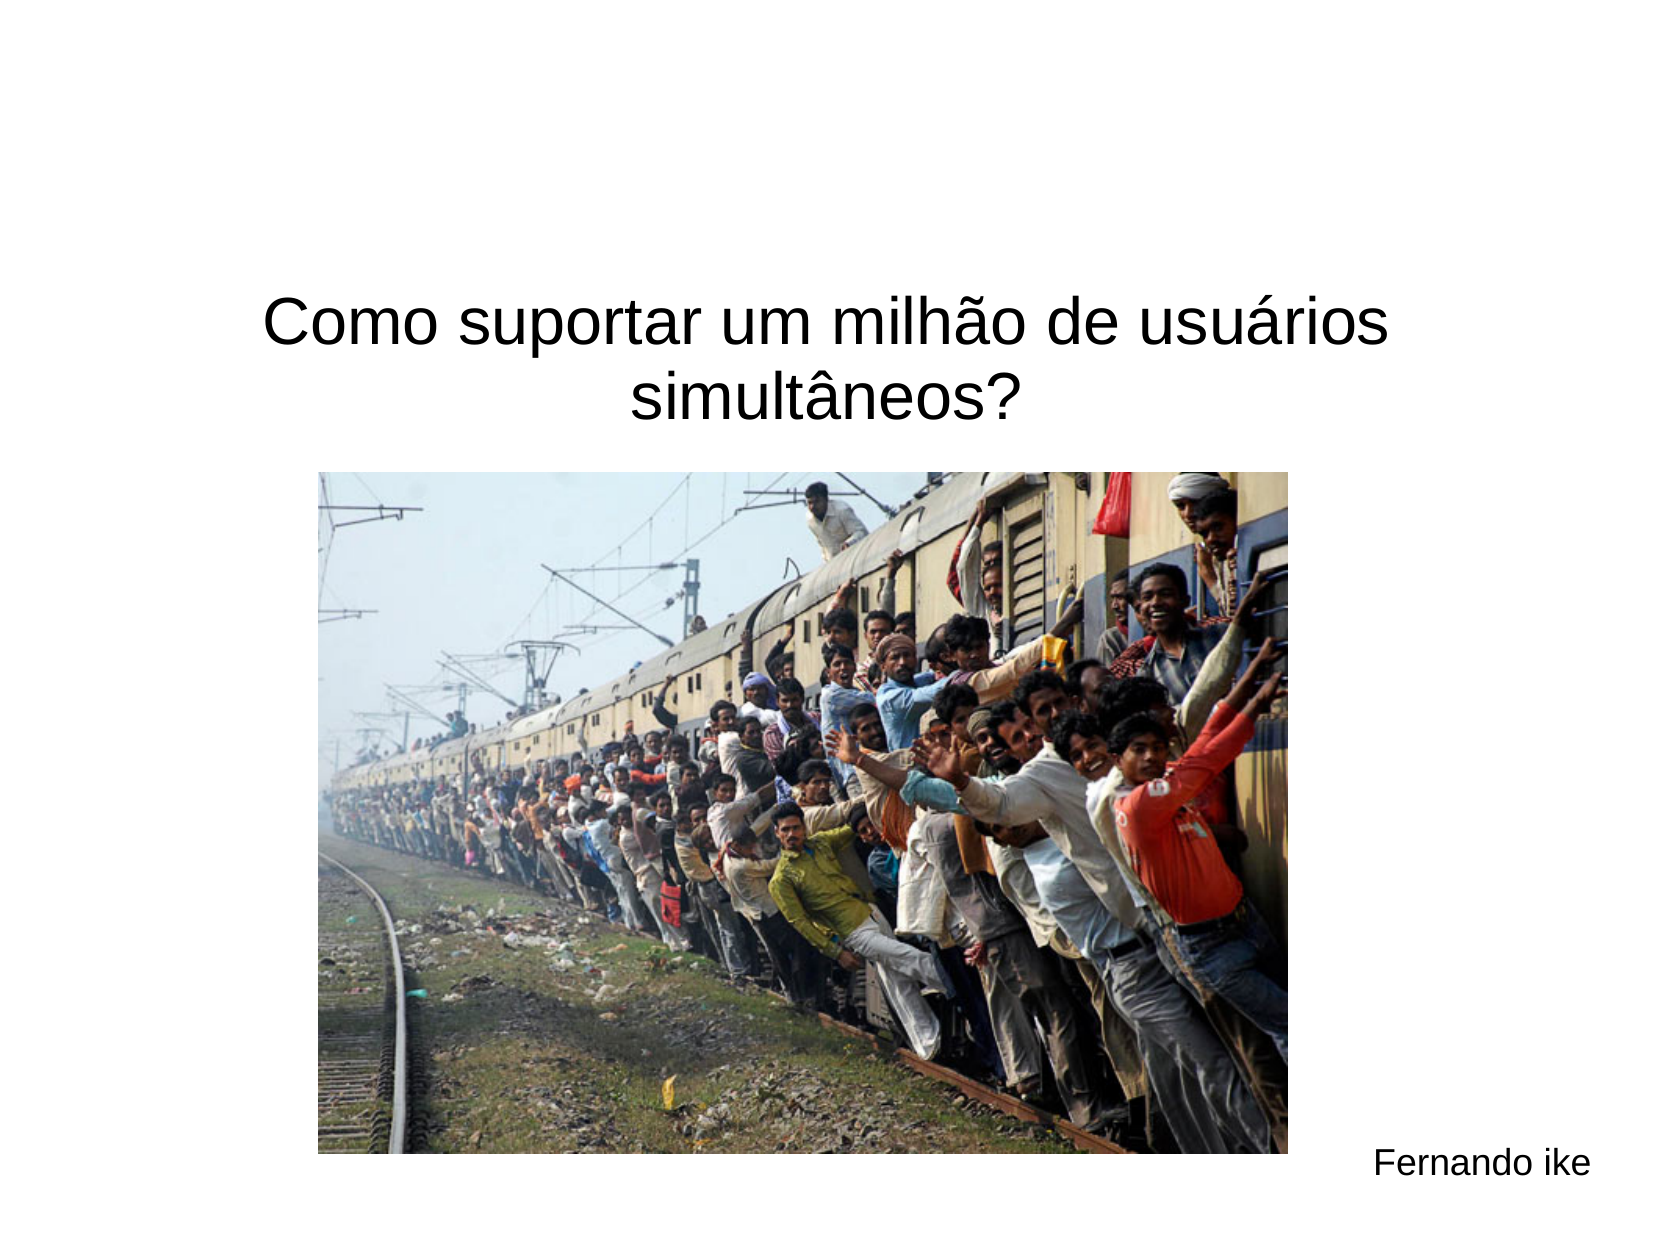

# Como suportar um milhão de usuários simultâneos?
Fernando ike